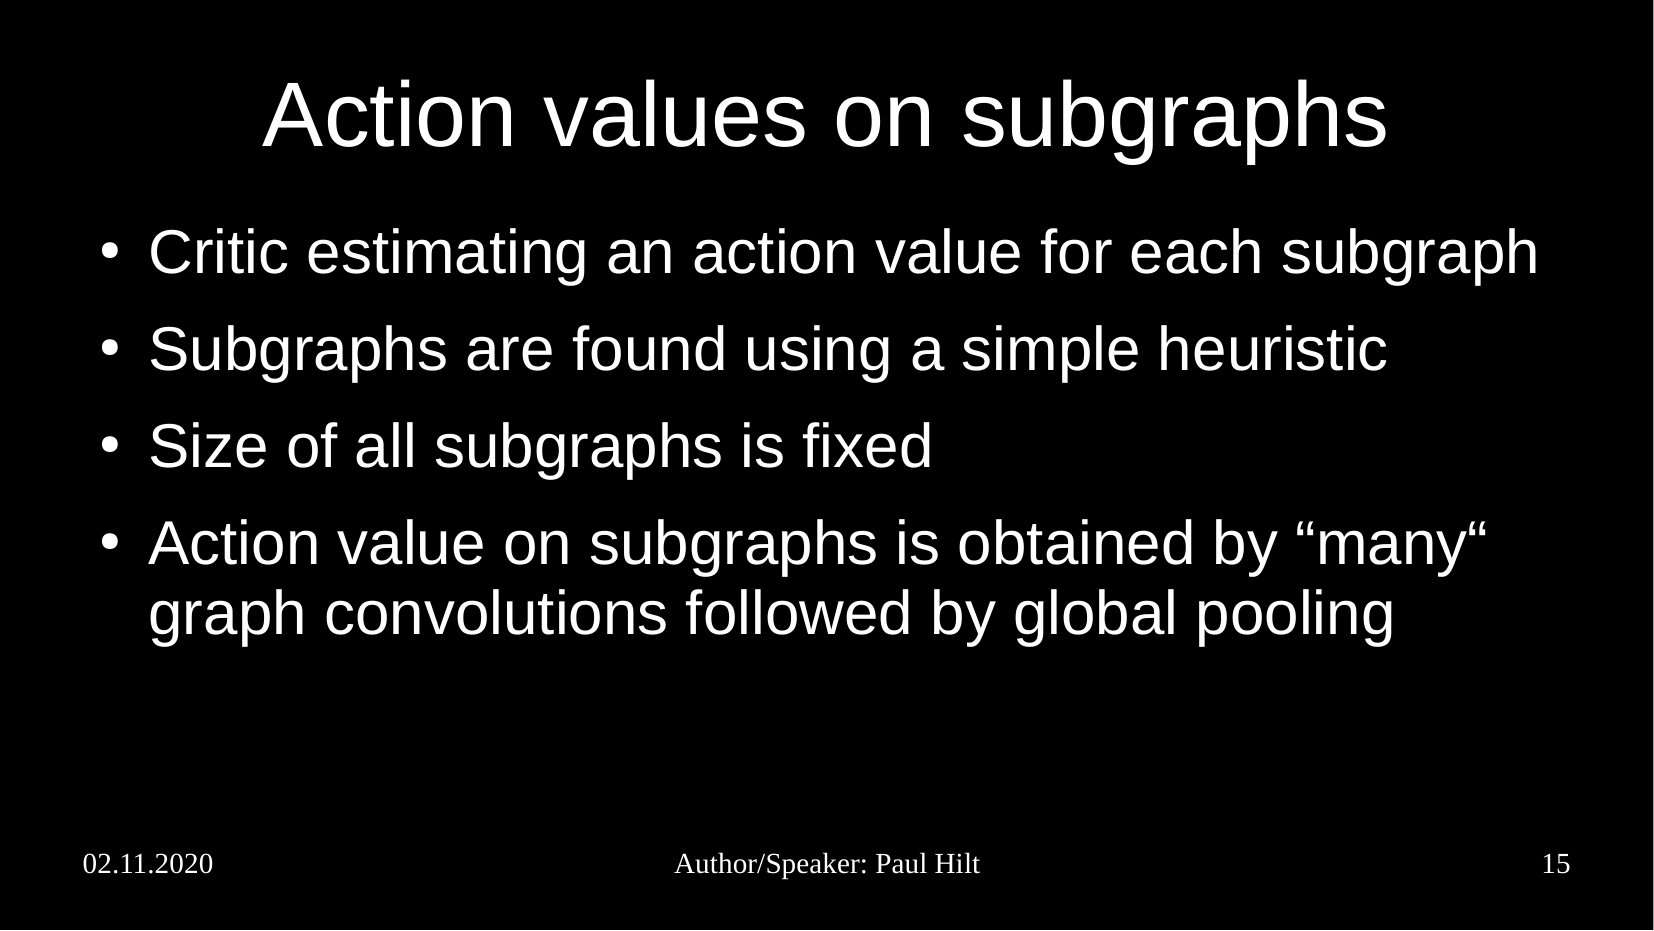

# Action values on subgraphs
Critic estimating an action value for each subgraph
Subgraphs are found using a simple heuristic
Size of all subgraphs is fixed
Action value on subgraphs is obtained by “many“ graph convolutions followed by global pooling
15